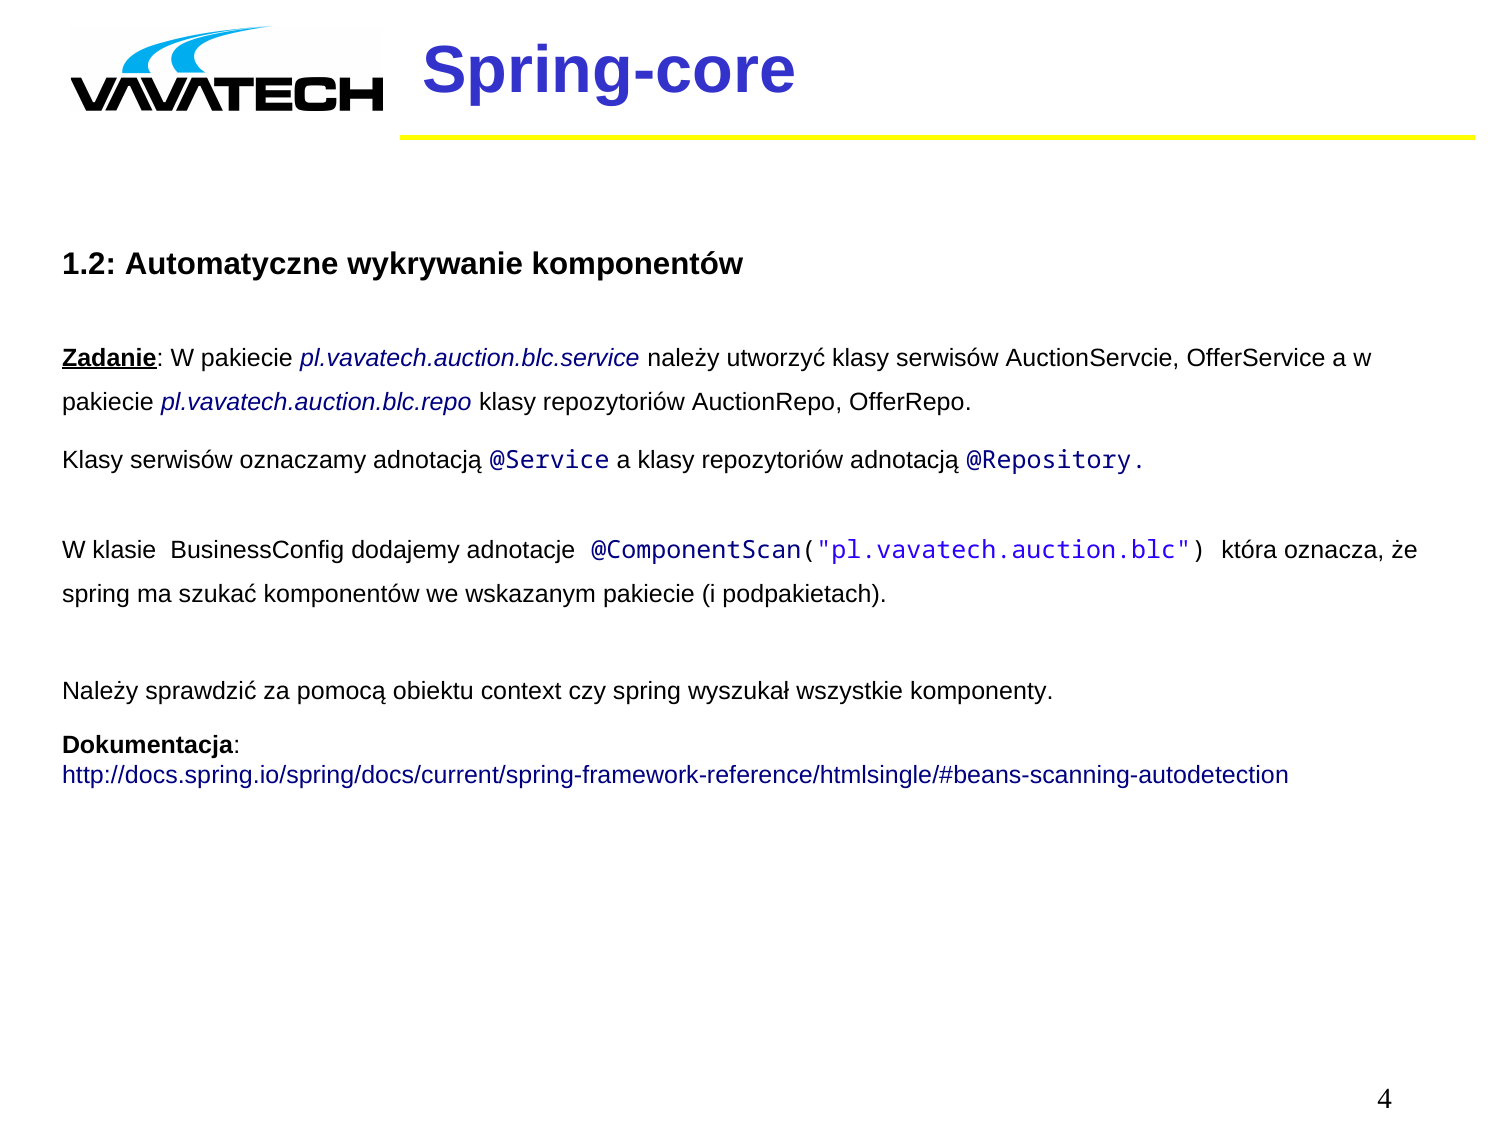

# Spring-core
1.2: Automatyczne wykrywanie komponentów
Zadanie: W pakiecie pl.vavatech.auction.blc.service należy utworzyć klasy serwisów AuctionServcie, OfferService a w pakiecie pl.vavatech.auction.blc.repo klasy repozytoriów AuctionRepo, OfferRepo.
Klasy serwisów oznaczamy adnotacją @Service a klasy repozytoriów adnotacją @Repository.
W klasie BusinessConfig dodajemy adnotacje @ComponentScan("pl.vavatech.auction.blc") która oznacza, że spring ma szukać komponentów we wskazanym pakiecie (i podpakietach).
Należy sprawdzić za pomocą obiektu context czy spring wyszukał wszystkie komponenty.
Dokumentacja: http://docs.spring.io/spring/docs/current/spring-framework-reference/htmlsingle/#beans-scanning-autodetection
4